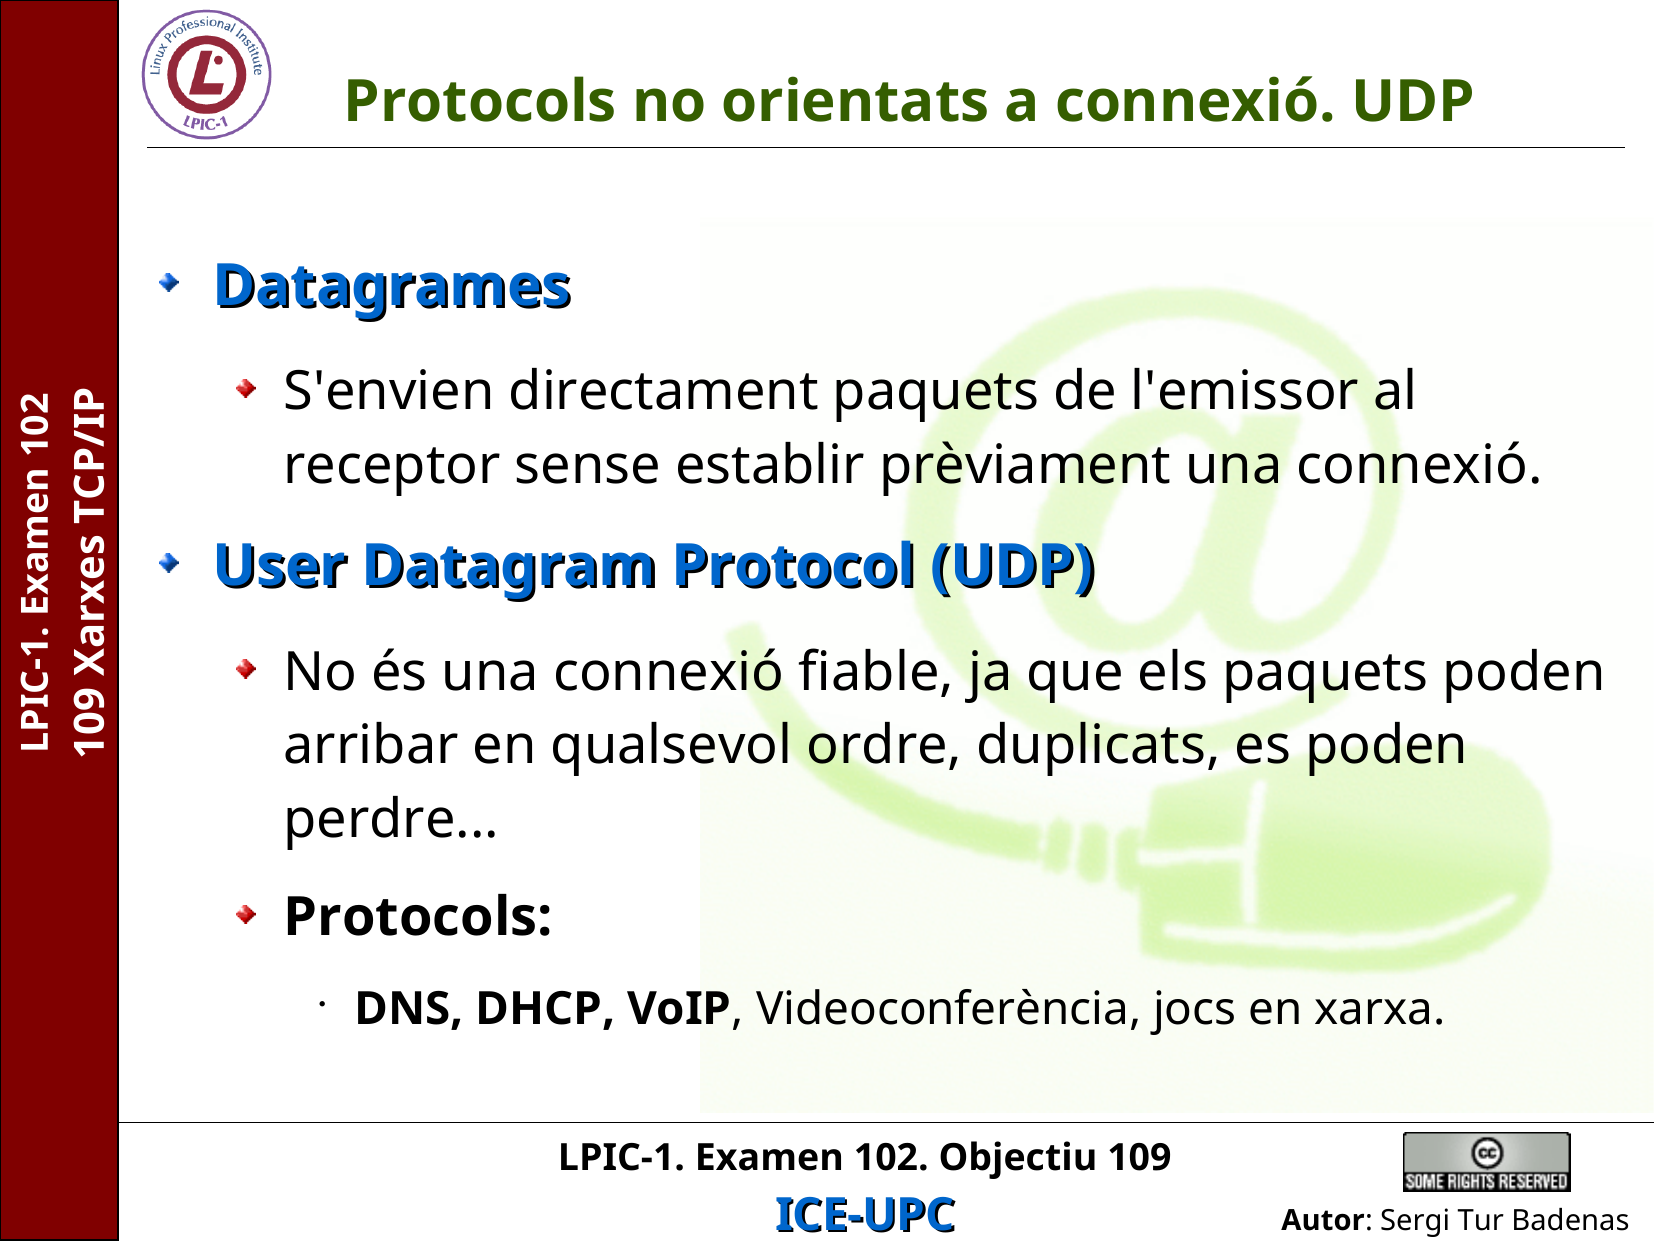

# Protocols no orientats a connexió. UDP
Datagrames
S'envien directament paquets de l'emissor al receptor sense establir prèviament una connexió.
User Datagram Protocol (UDP)
No és una connexió fiable, ja que els paquets poden arribar en qualsevol ordre, duplicats, es poden perdre...
Protocols:
DNS, DHCP, VoIP, Videoconferència, jocs en xarxa.